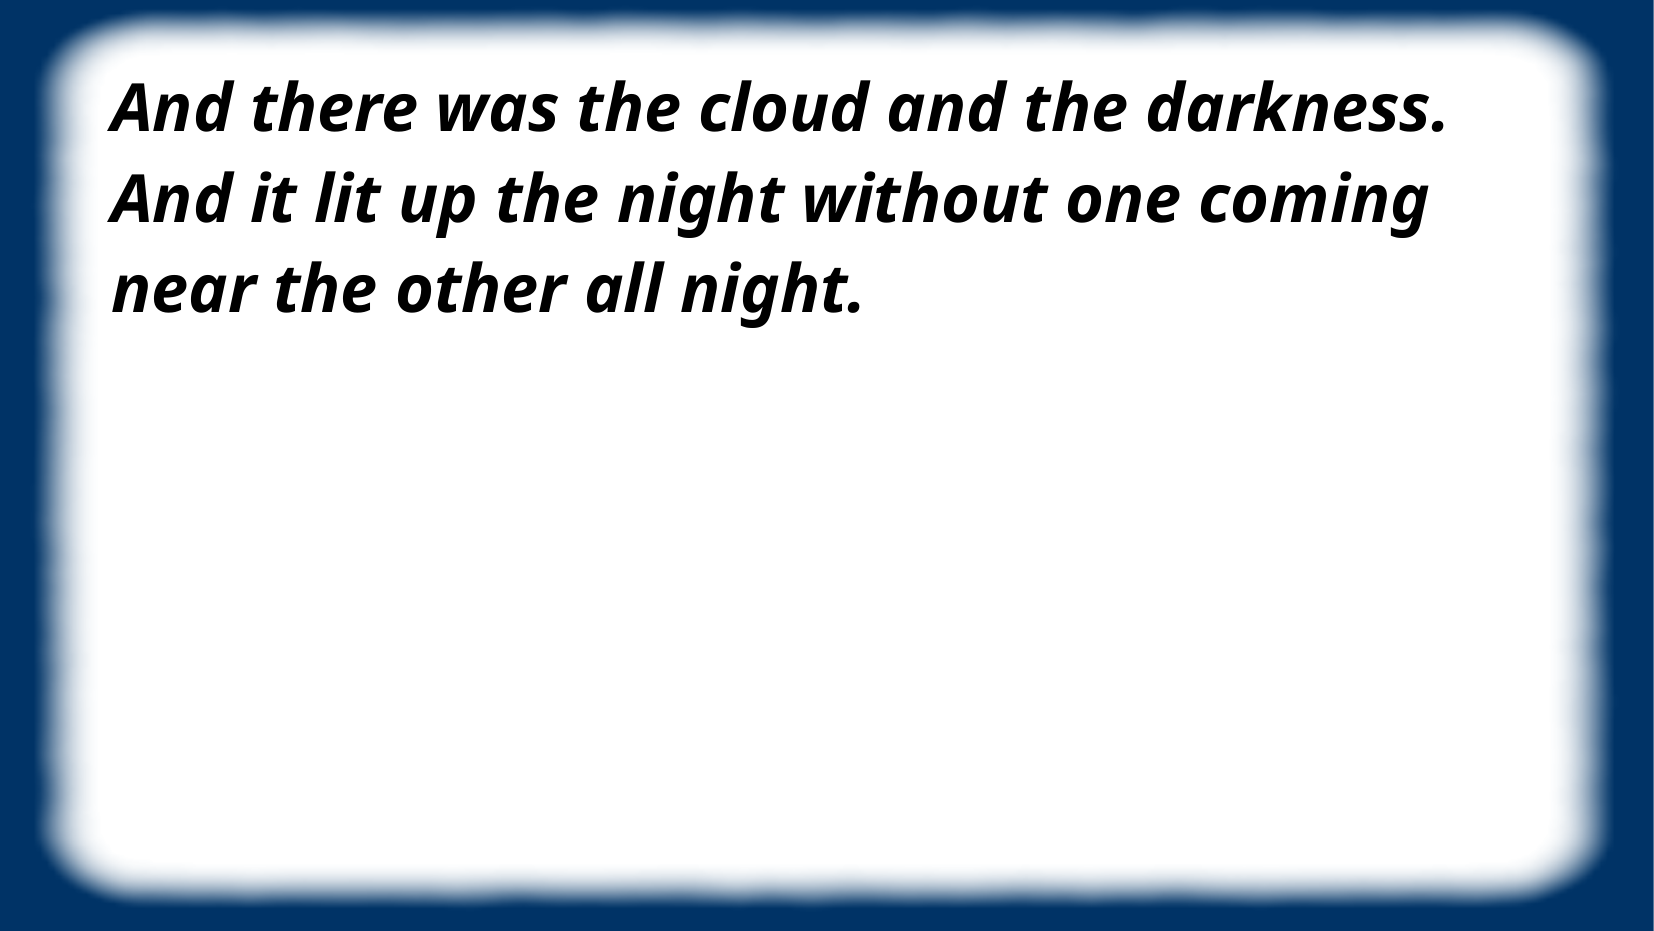

And there was the cloud and the darkness. And it lit up the night without one coming near the other all night.